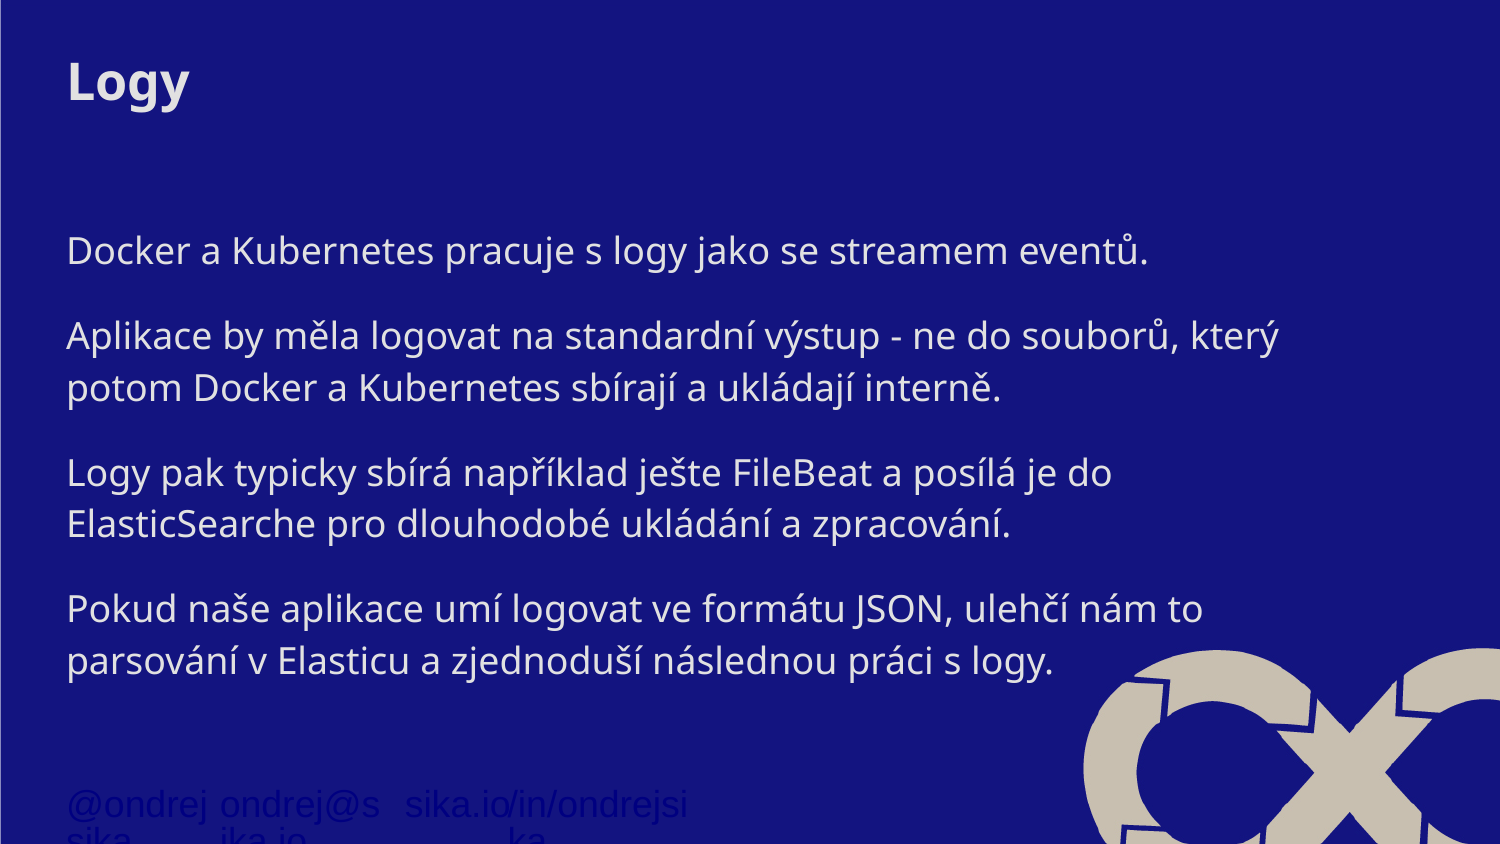

# Logy
Docker a Kubernetes pracuje s logy jako se streamem eventů.
Aplikace by měla logovat na standardní výstup - ne do souborů, který potom Docker a Kubernetes sbírají a ukládají interně.
Logy pak typicky sbírá například ješte FileBeat a posílá je do ElasticSearche pro dlouhodobé ukládání a zpracování.
Pokud naše aplikace umí logovat ve formátu JSON, ulehčí nám to parsování v Elasticu a zjednoduší následnou práci s logy.